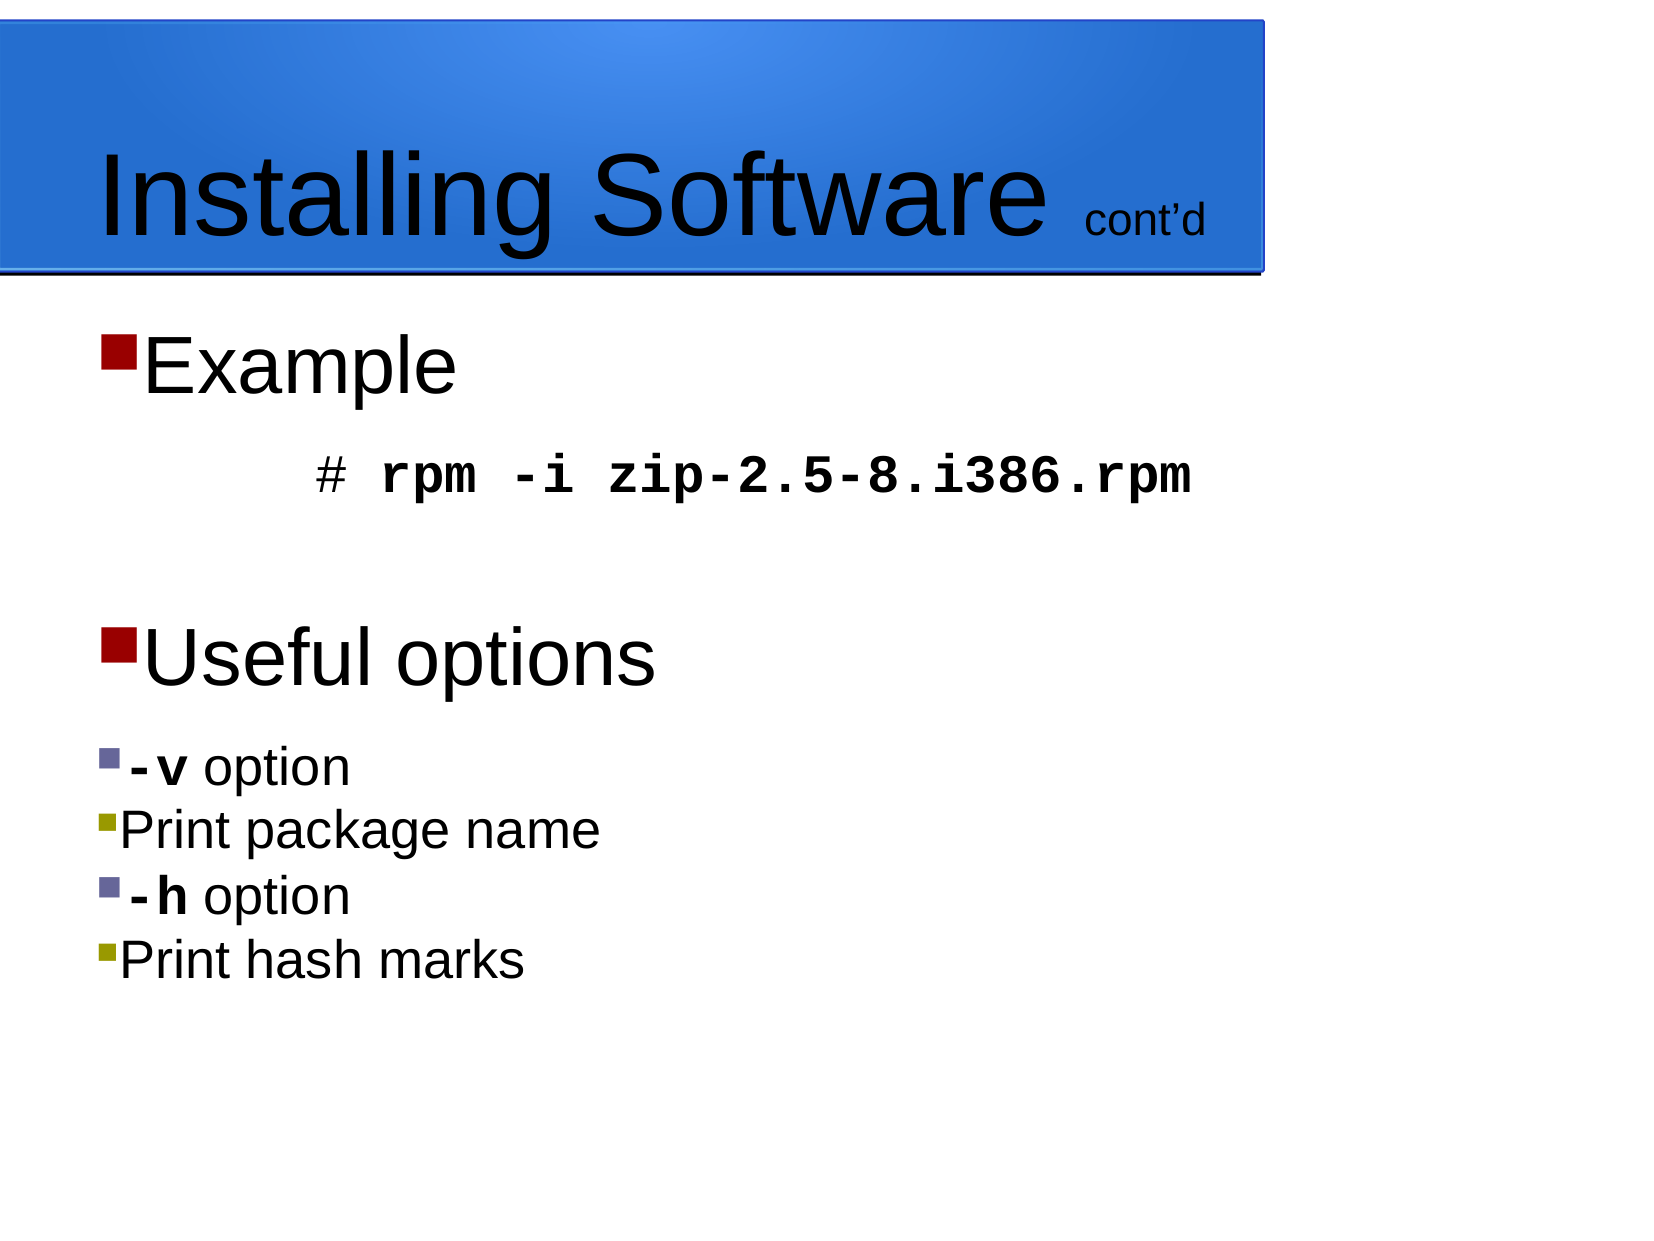

# Installing Software cont’d
Example
# rpm -i zip-2.5-8.i386.rpm
Useful options
-v option
Print package name
-h option
Print hash marks